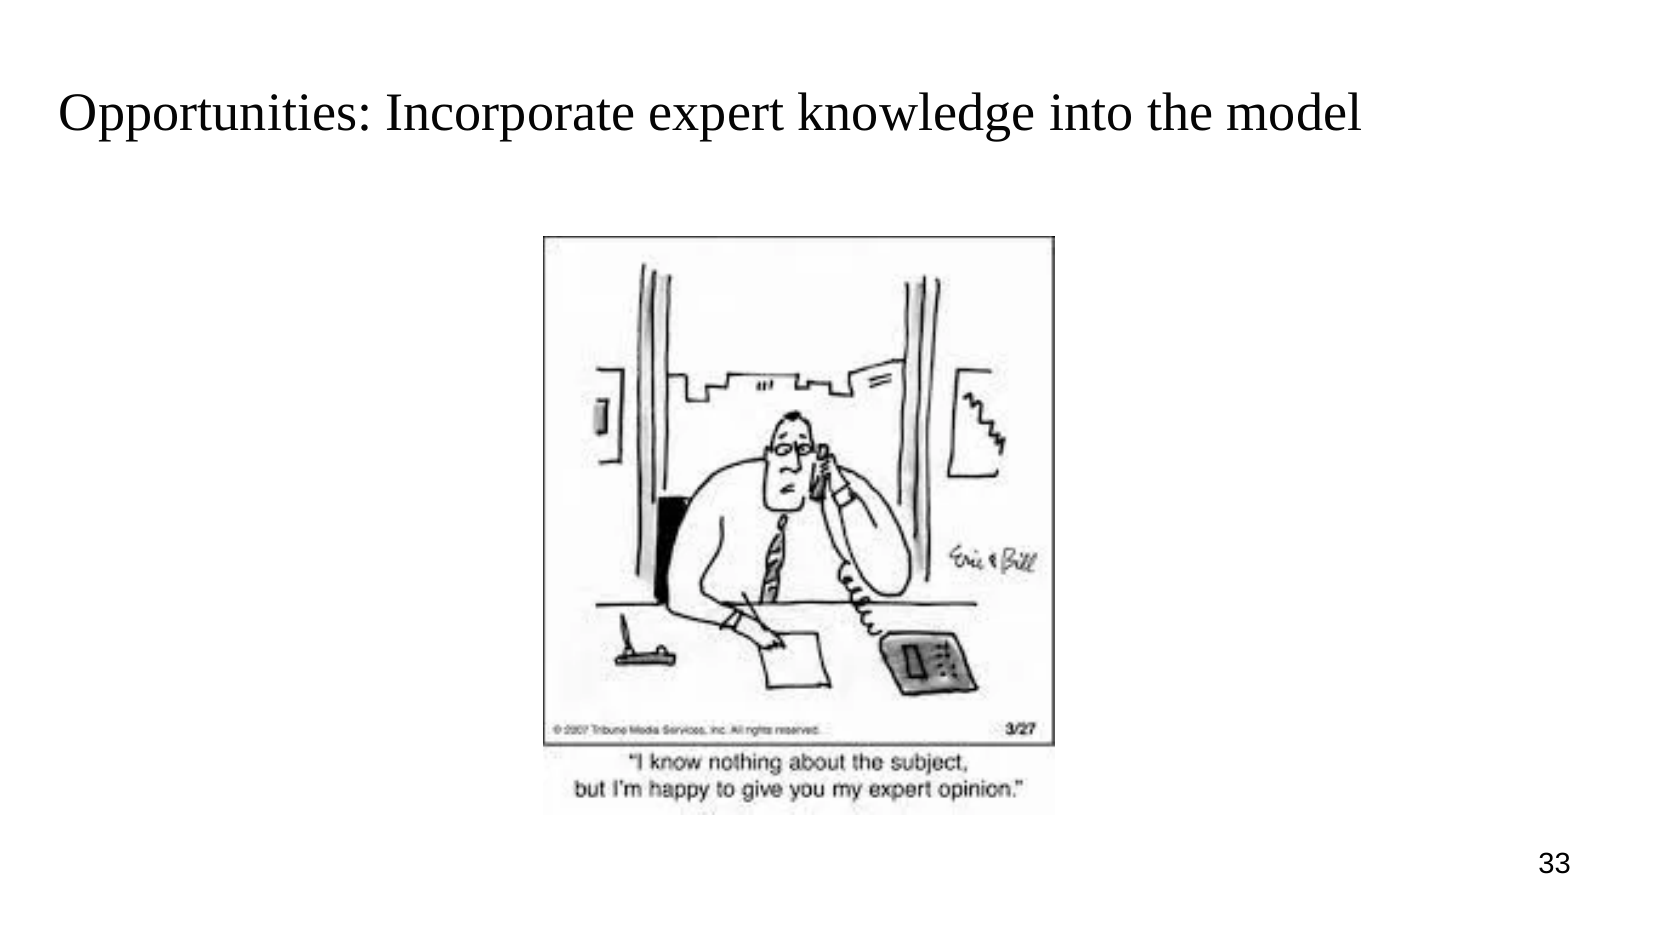

# Opportunities: Incorporate expert knowledge into the model
33